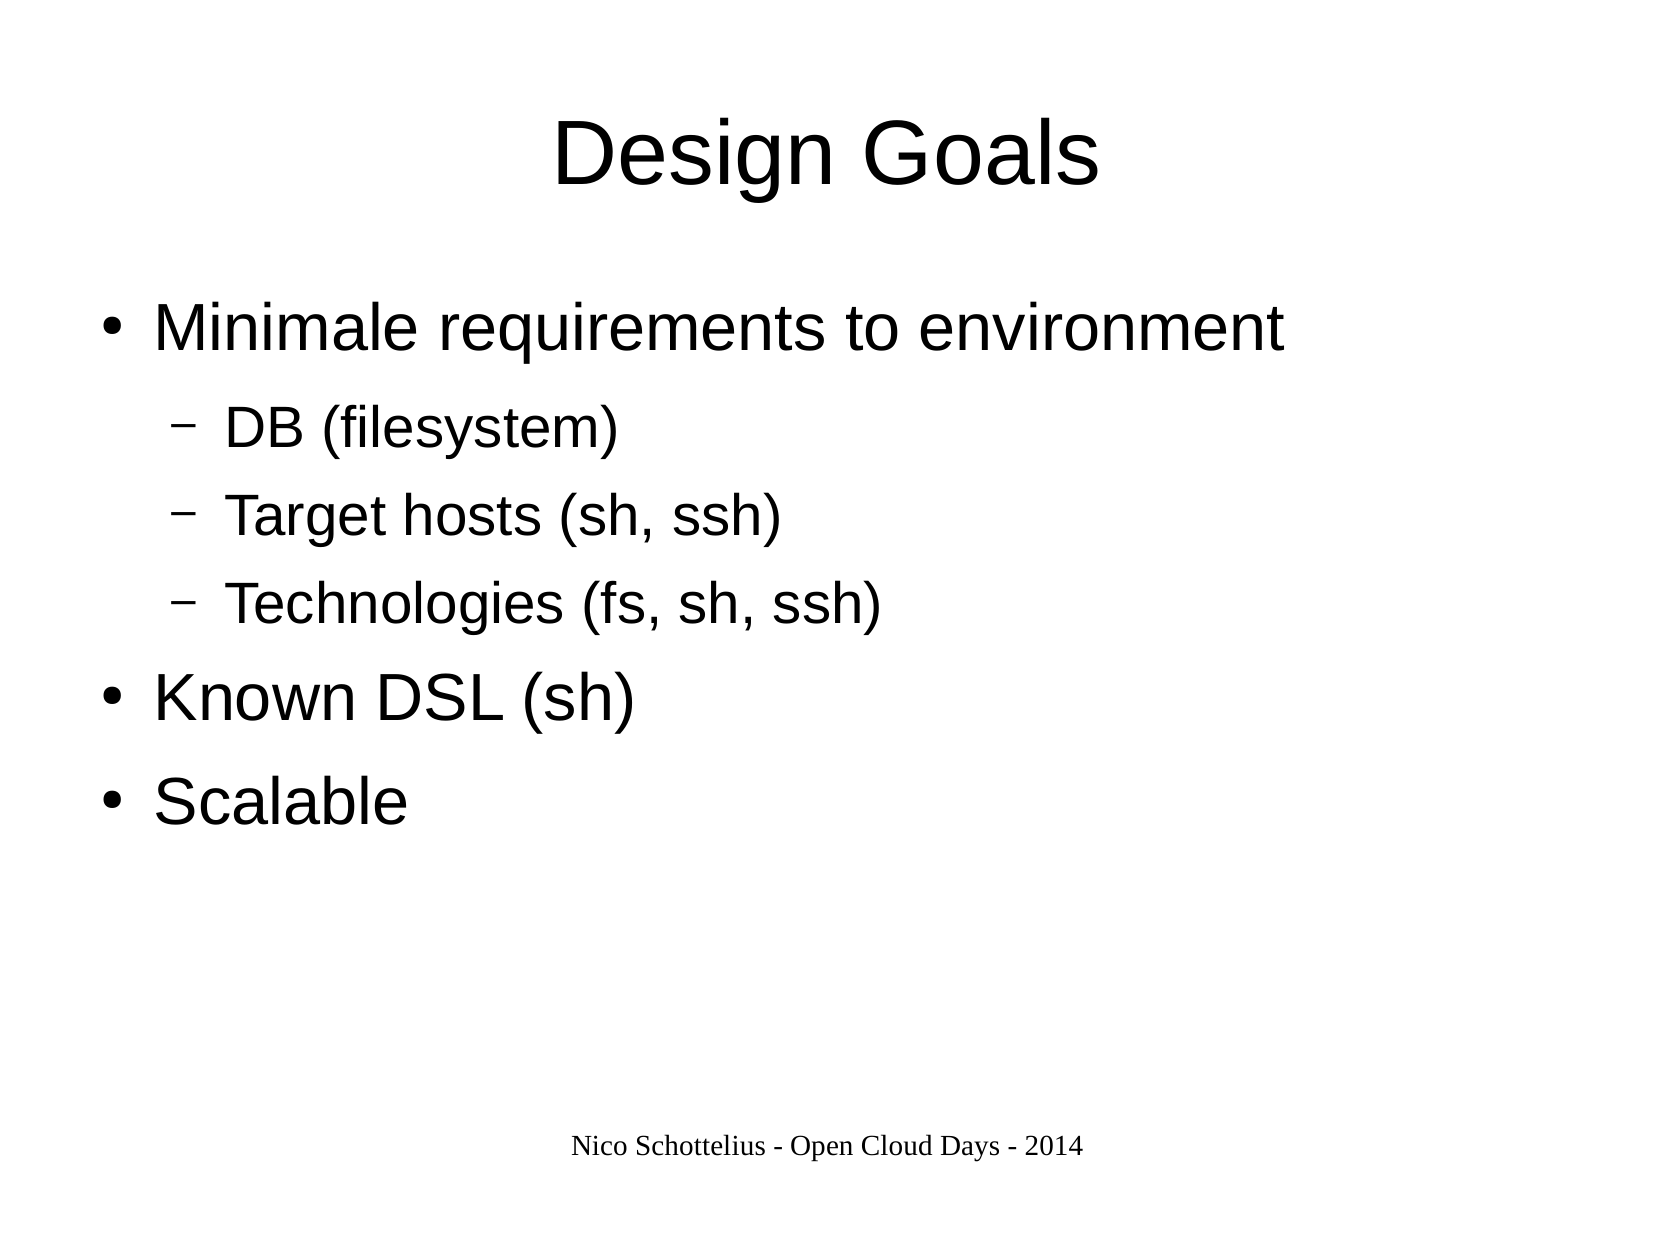

# Design Goals
Minimale requirements to environment
DB (filesystem)
Target hosts (sh, ssh)
Technologies (fs, sh, ssh)
Known DSL (sh)
Scalable
Nico Schottelius - Open Cloud Days - 2014